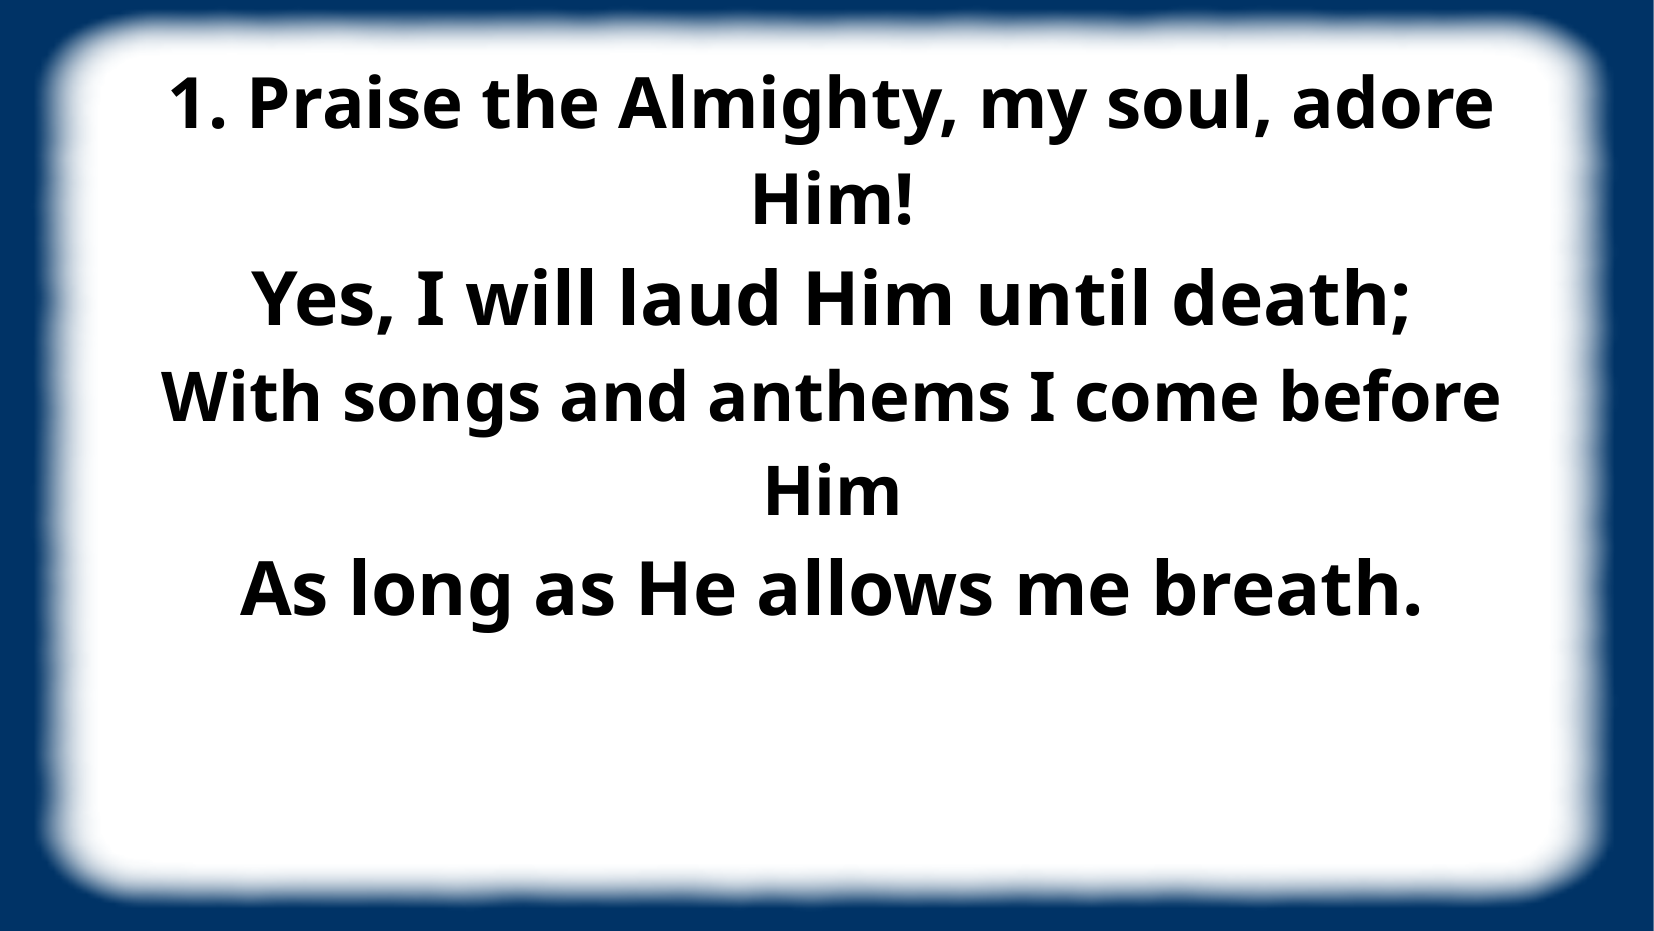

1. Praise the Almighty, my soul, adore Him!
Yes, I will laud Him until death;
With songs and anthems I come before Him
As long as He allows me breath.